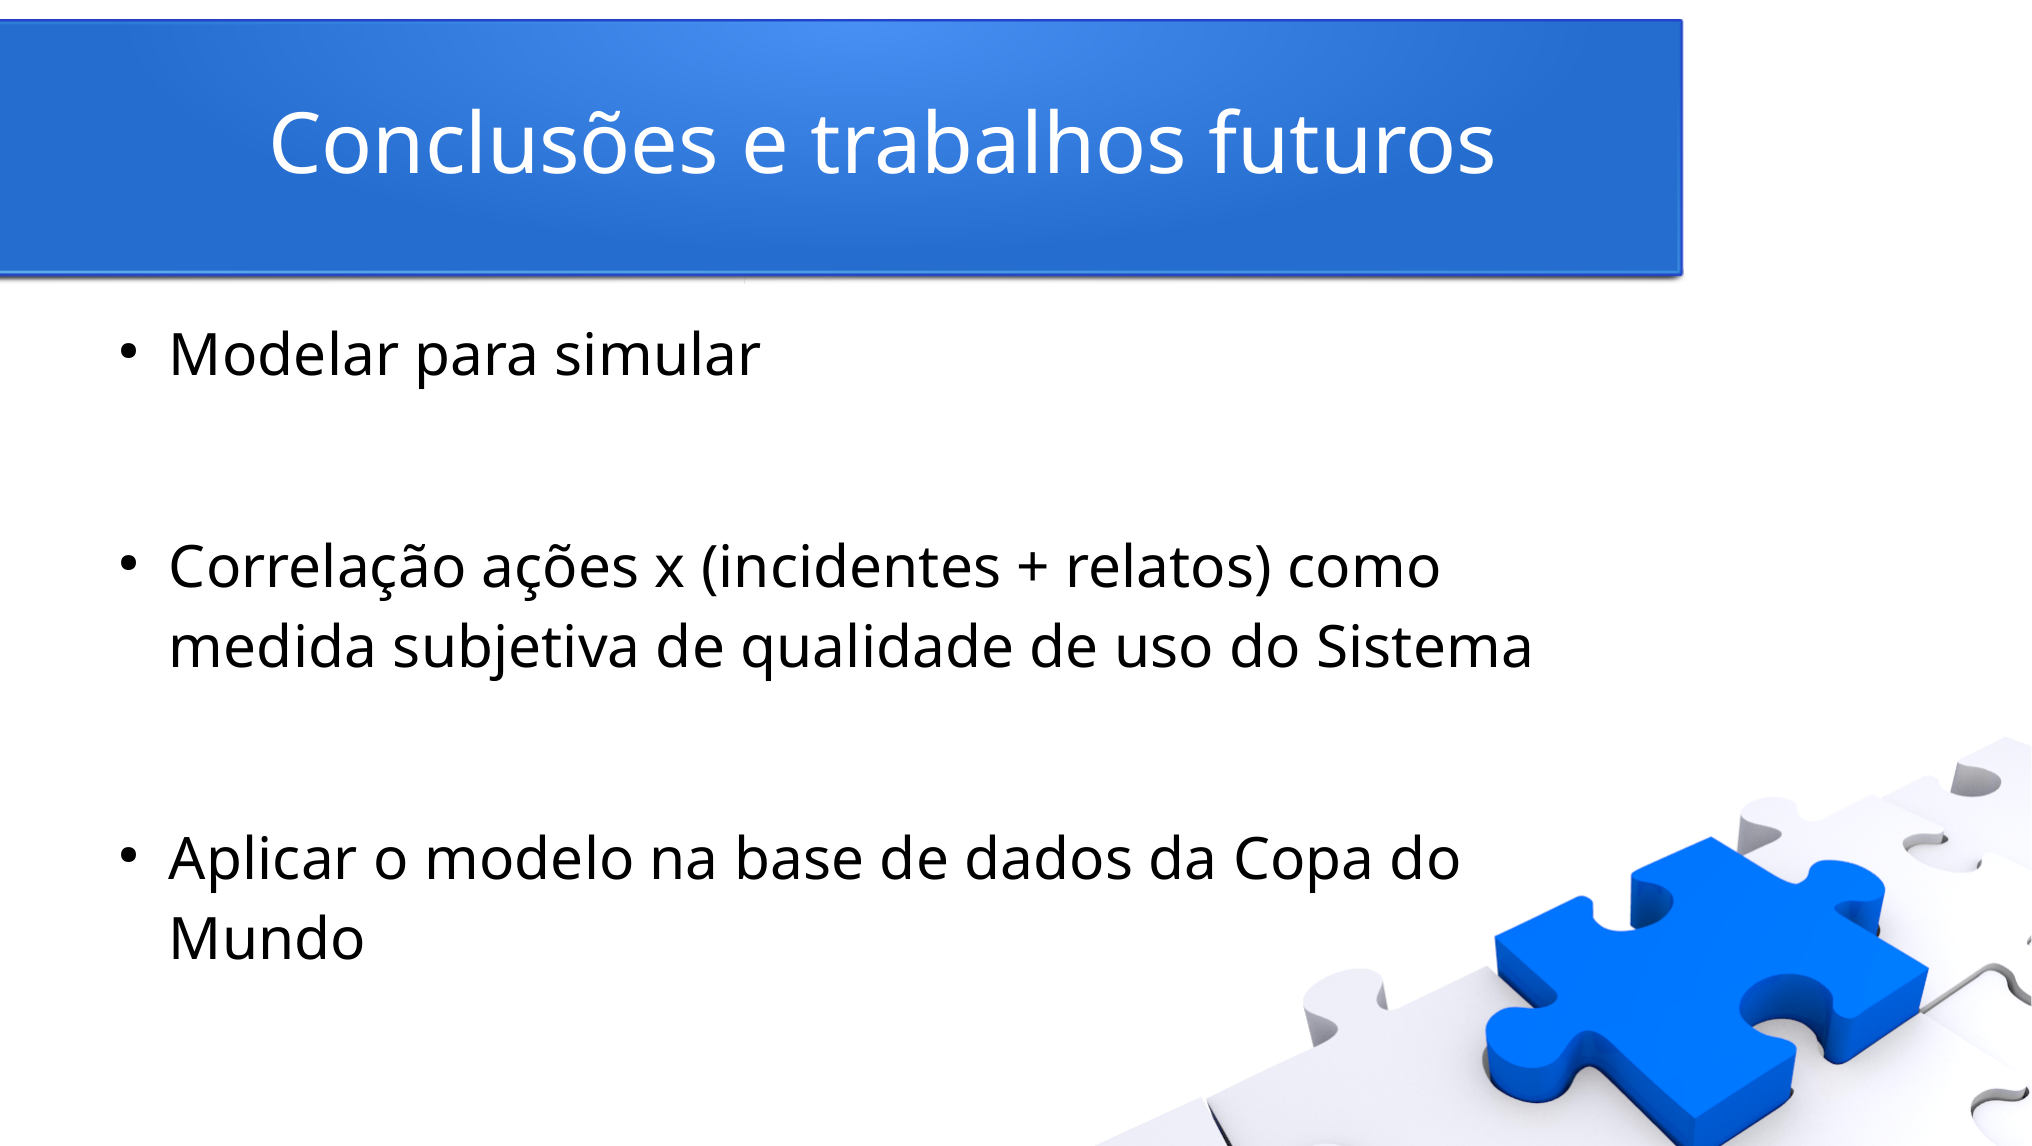

# Conclusões e trabalhos futuros
Modelar para simular
Correlação ações x (incidentes + relatos) como medida subjetiva de qualidade de uso do Sistema
Aplicar o modelo na base de dados da Copa do Mundo